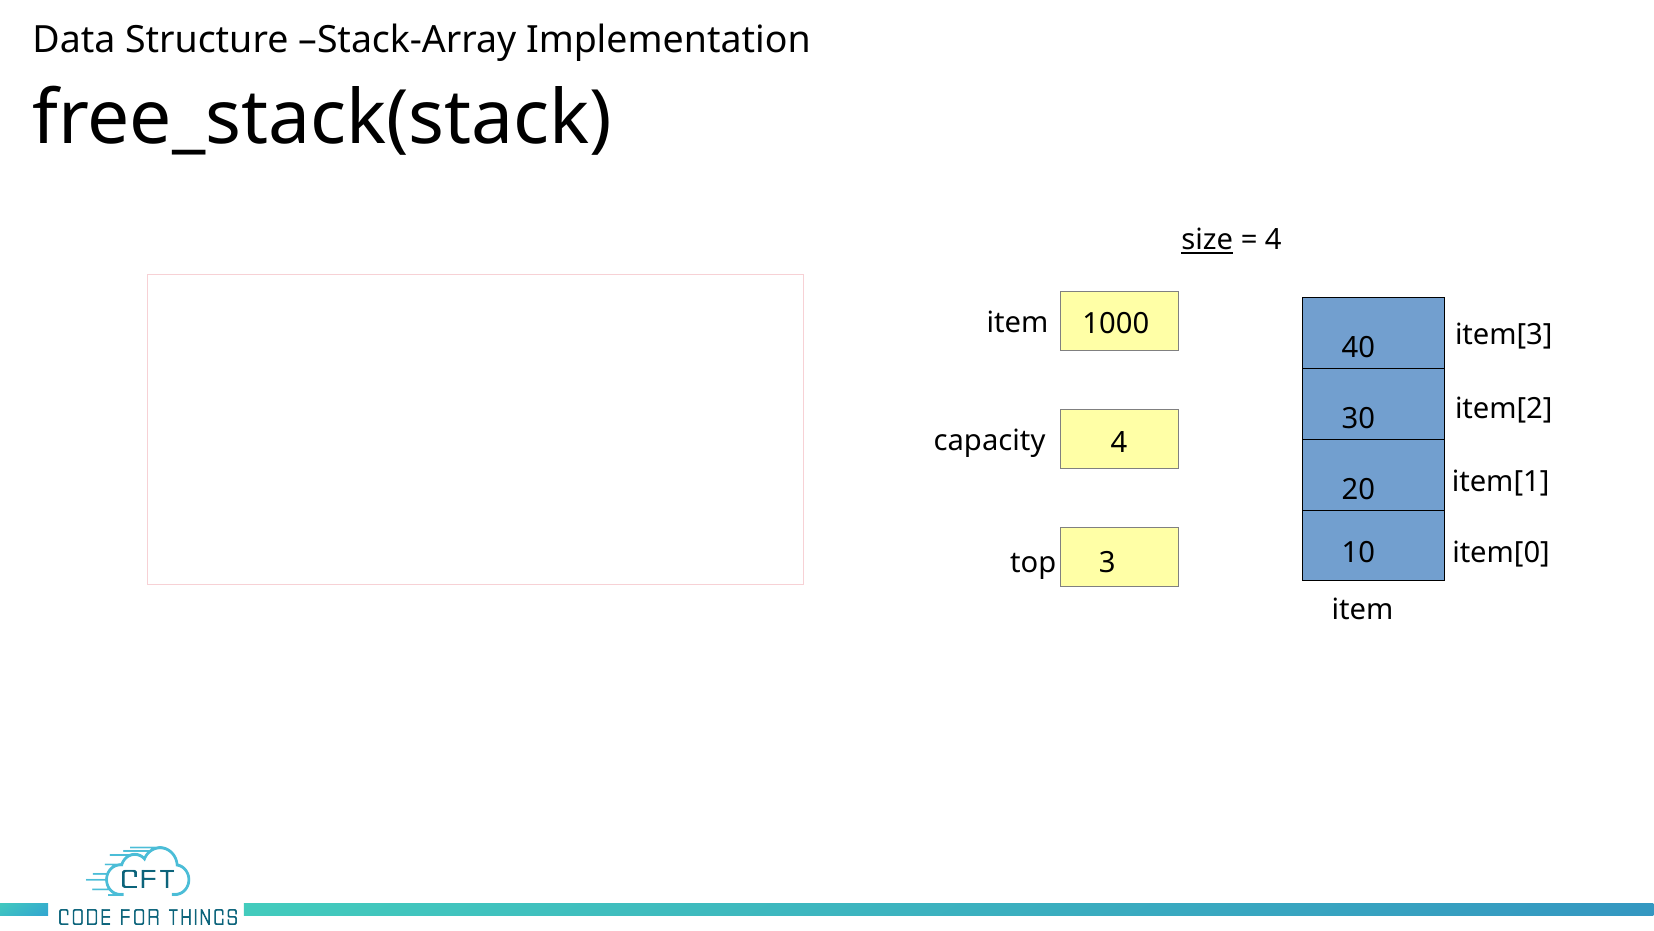

# Data Structure –Stack-Array Implementation free_stack(stack)
size = 4
item
 1000
item[3]
item[2]
item[1]
item[0]
40
30
20
10
item
capacity
4
top
3